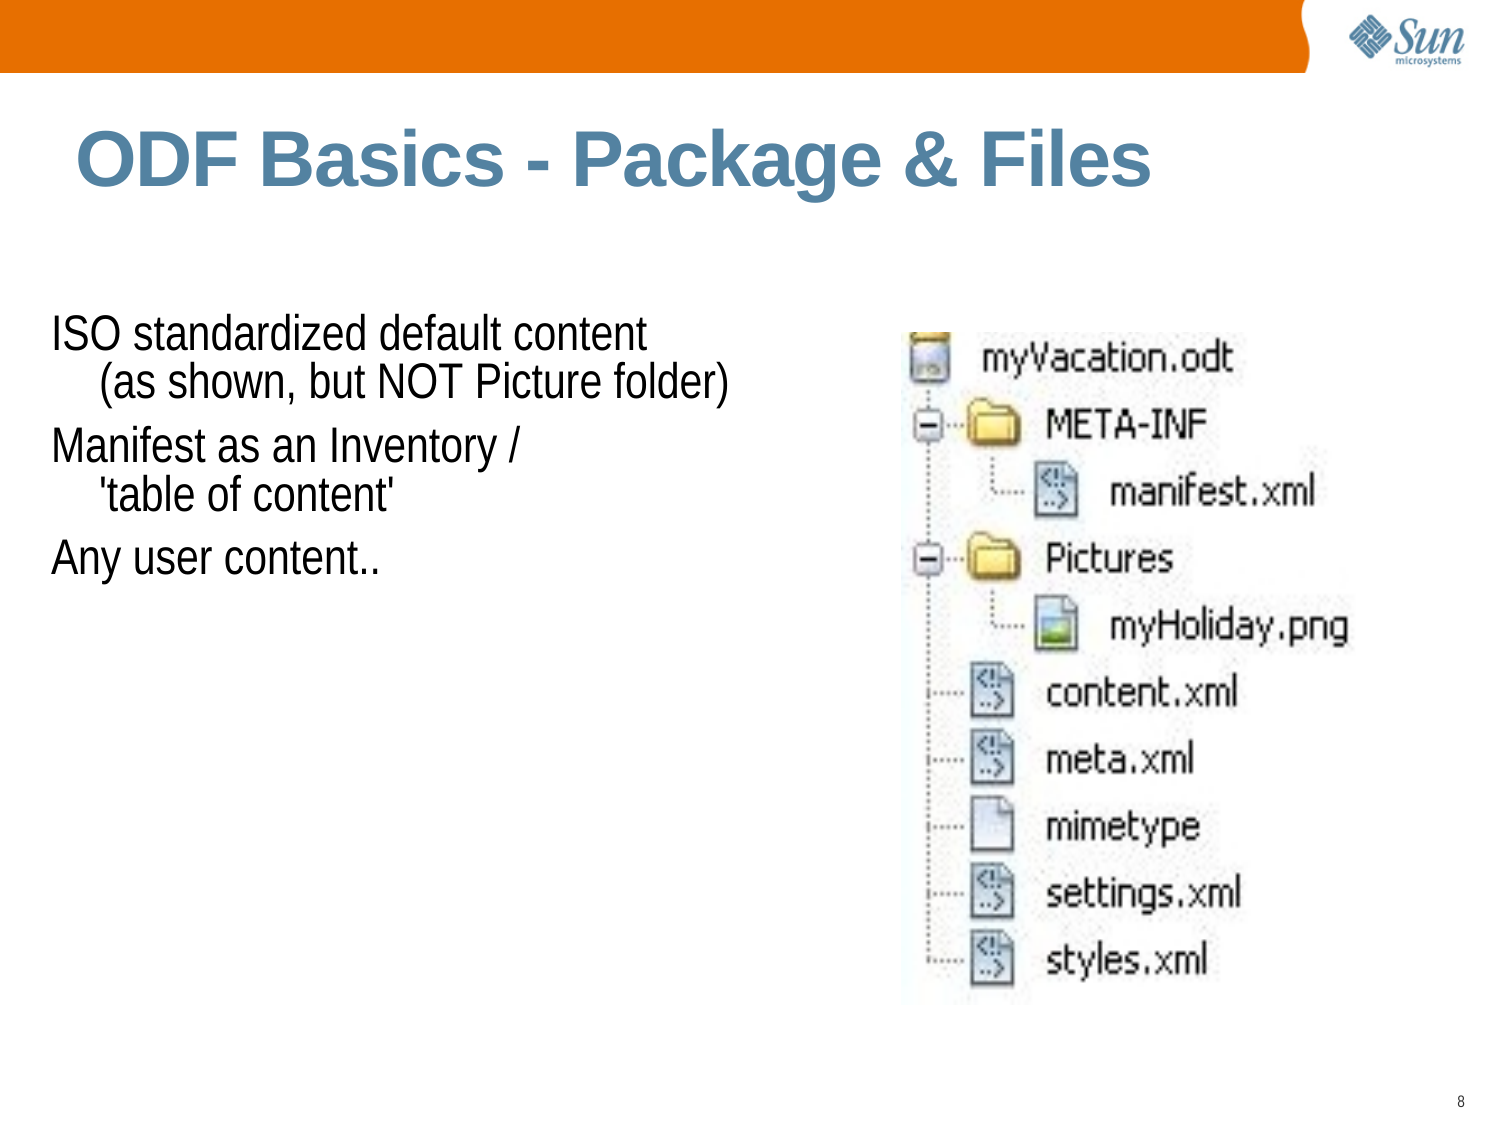

# ODF Basics - Package & Files
ISO standardized default content
(as shown, but NOT Picture folder)
Manifest as an Inventory /
'table of content'
Any user content..